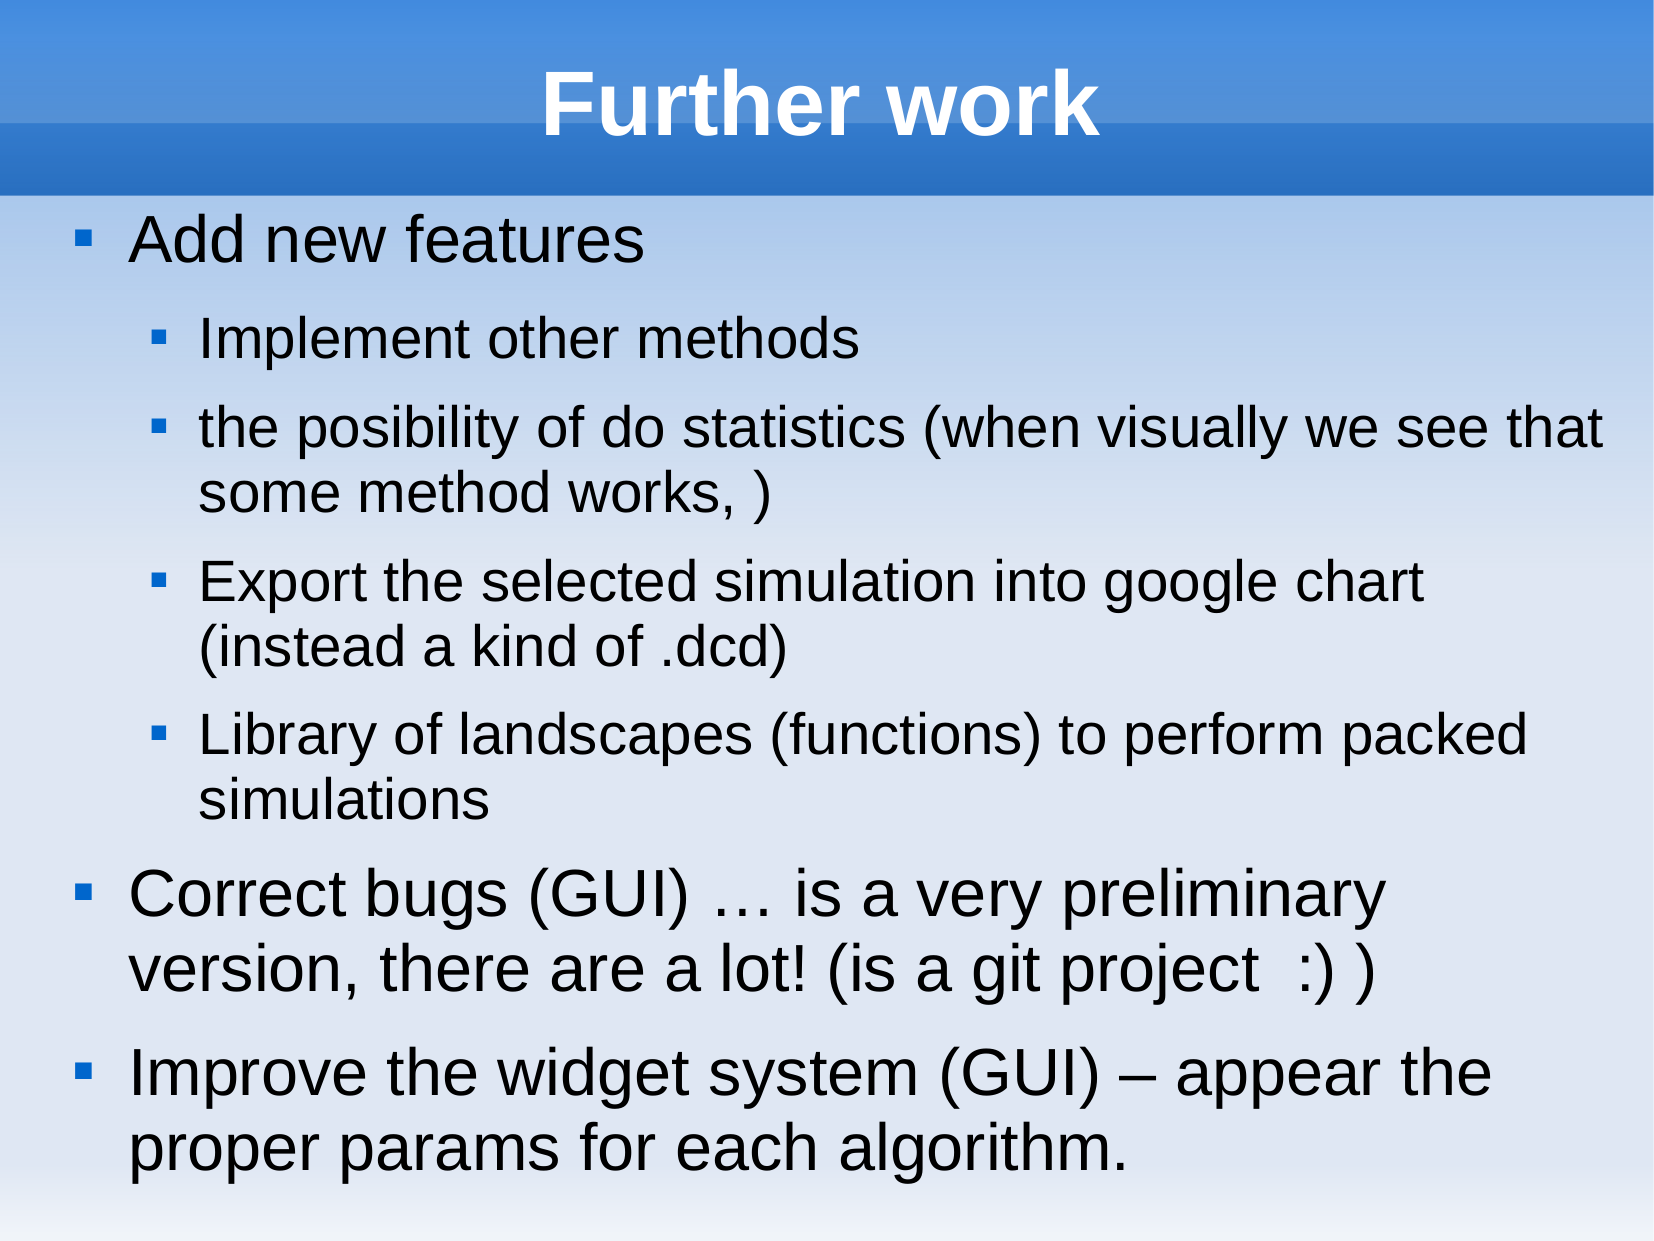

# Further work
Add new features
Implement other methods
the posibility of do statistics (when visually we see that some method works, )
Export the selected simulation into google chart (instead a kind of .dcd)
Library of landscapes (functions) to perform packed simulations
Correct bugs (GUI) … is a very preliminary version, there are a lot! (is a git project :) )
Improve the widget system (GUI) – appear the proper params for each algorithm.